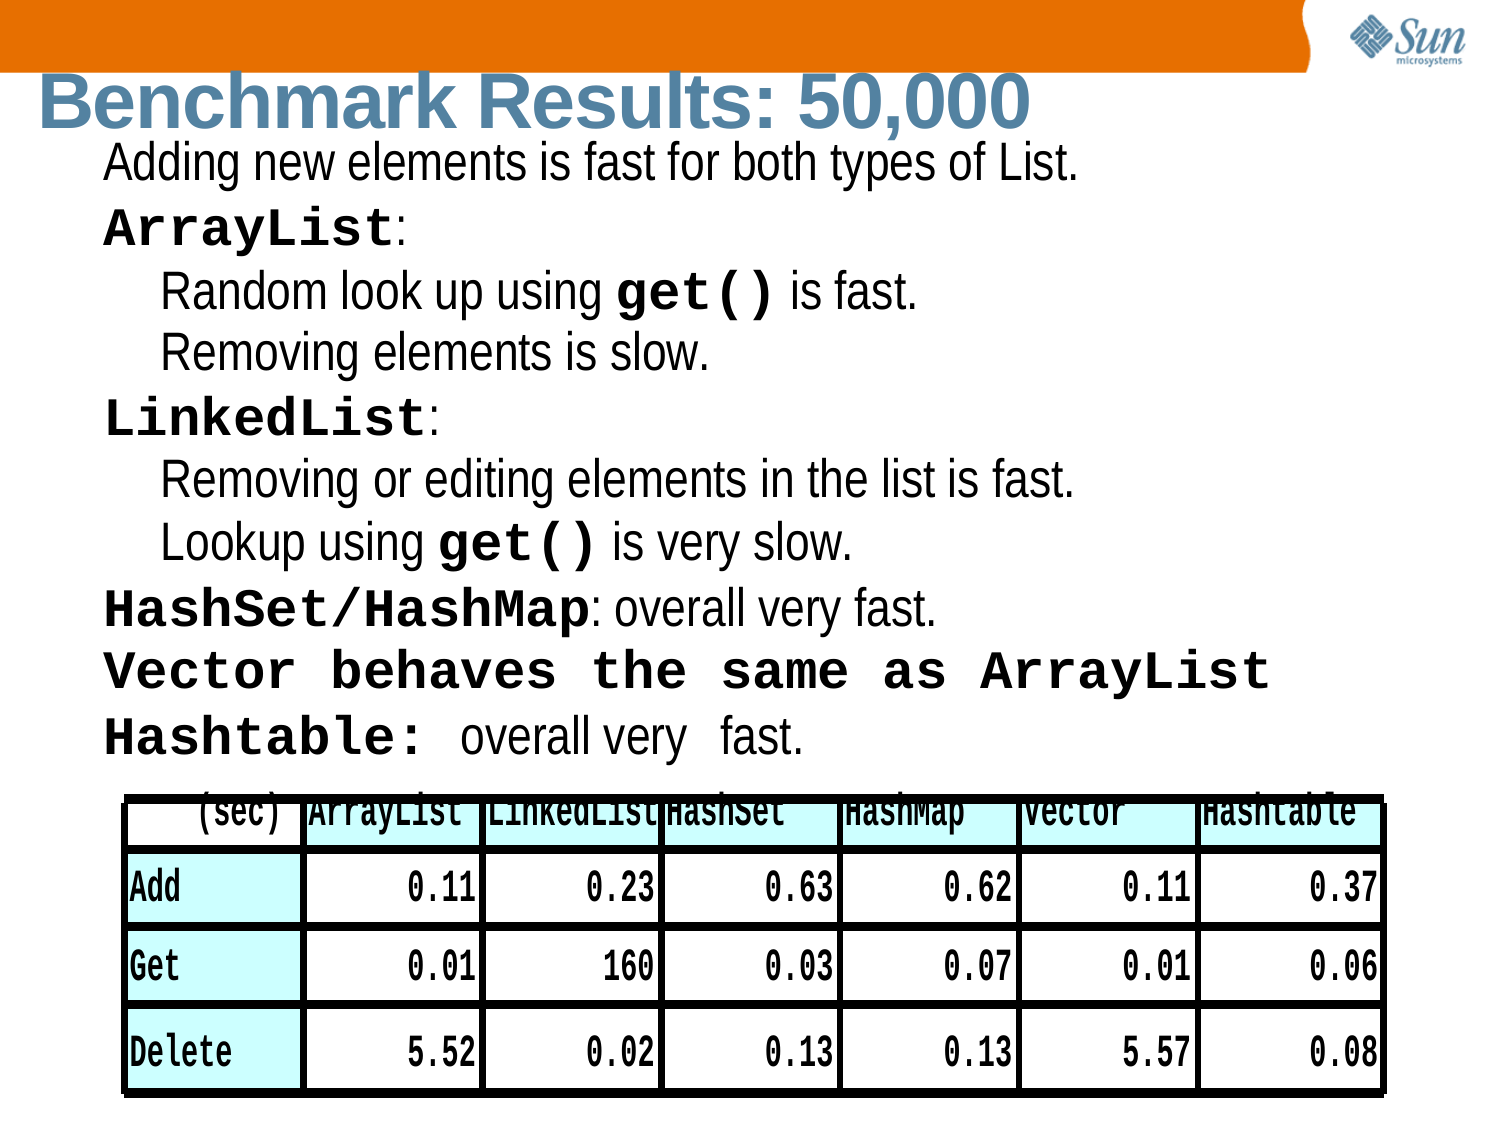

# Benchmark Results: 50,000
Adding new elements is fast for both types of List.
ArrayList:
Random look up using get() is fast.
Removing elements is slow.
LinkedList:
Removing or editing elements in the list is fast.
Lookup using get() is very slow.
HashSet/HashMap: overall very fast.
Vector behaves the same as ArrayList
Hashtable: overall very fast.